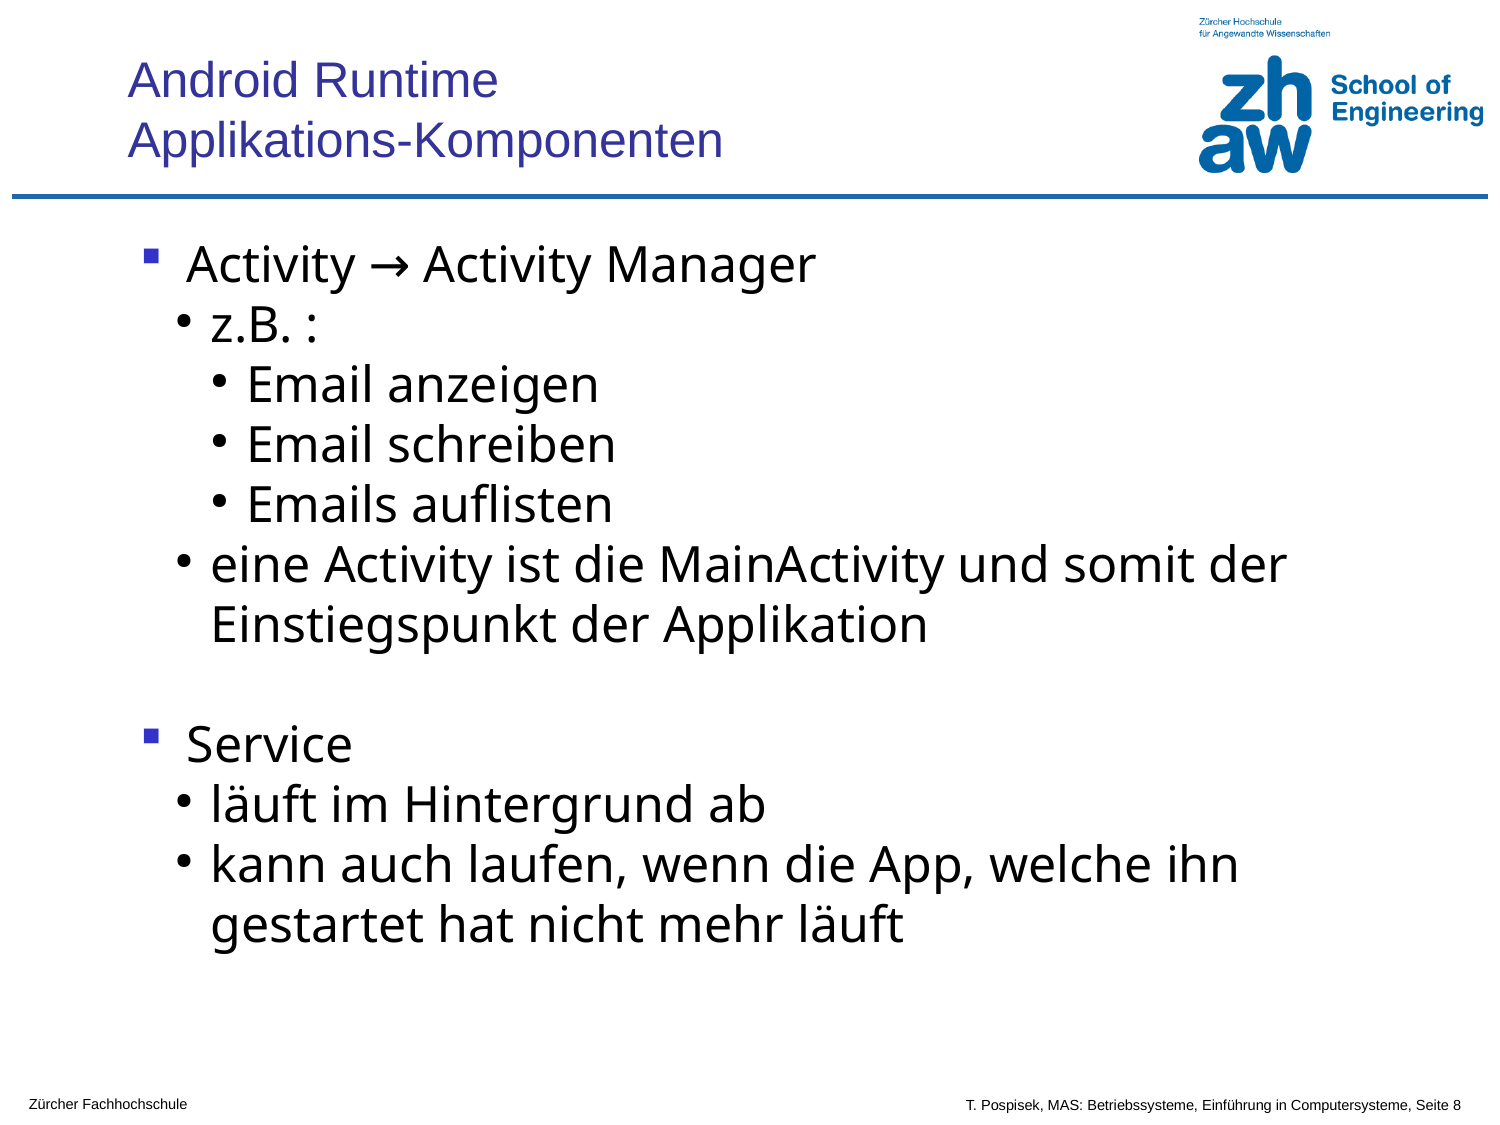

# Android Runtime Applikations-Komponenten
Activity → Activity Manager
z.B. :
Email anzeigen
Email schreiben
Emails auflisten
eine Activity ist die MainActivity und somit der Einstiegspunkt der Applikation
Service
läuft im Hintergrund ab
kann auch laufen, wenn die App, welche ihn gestartet hat nicht mehr läuft